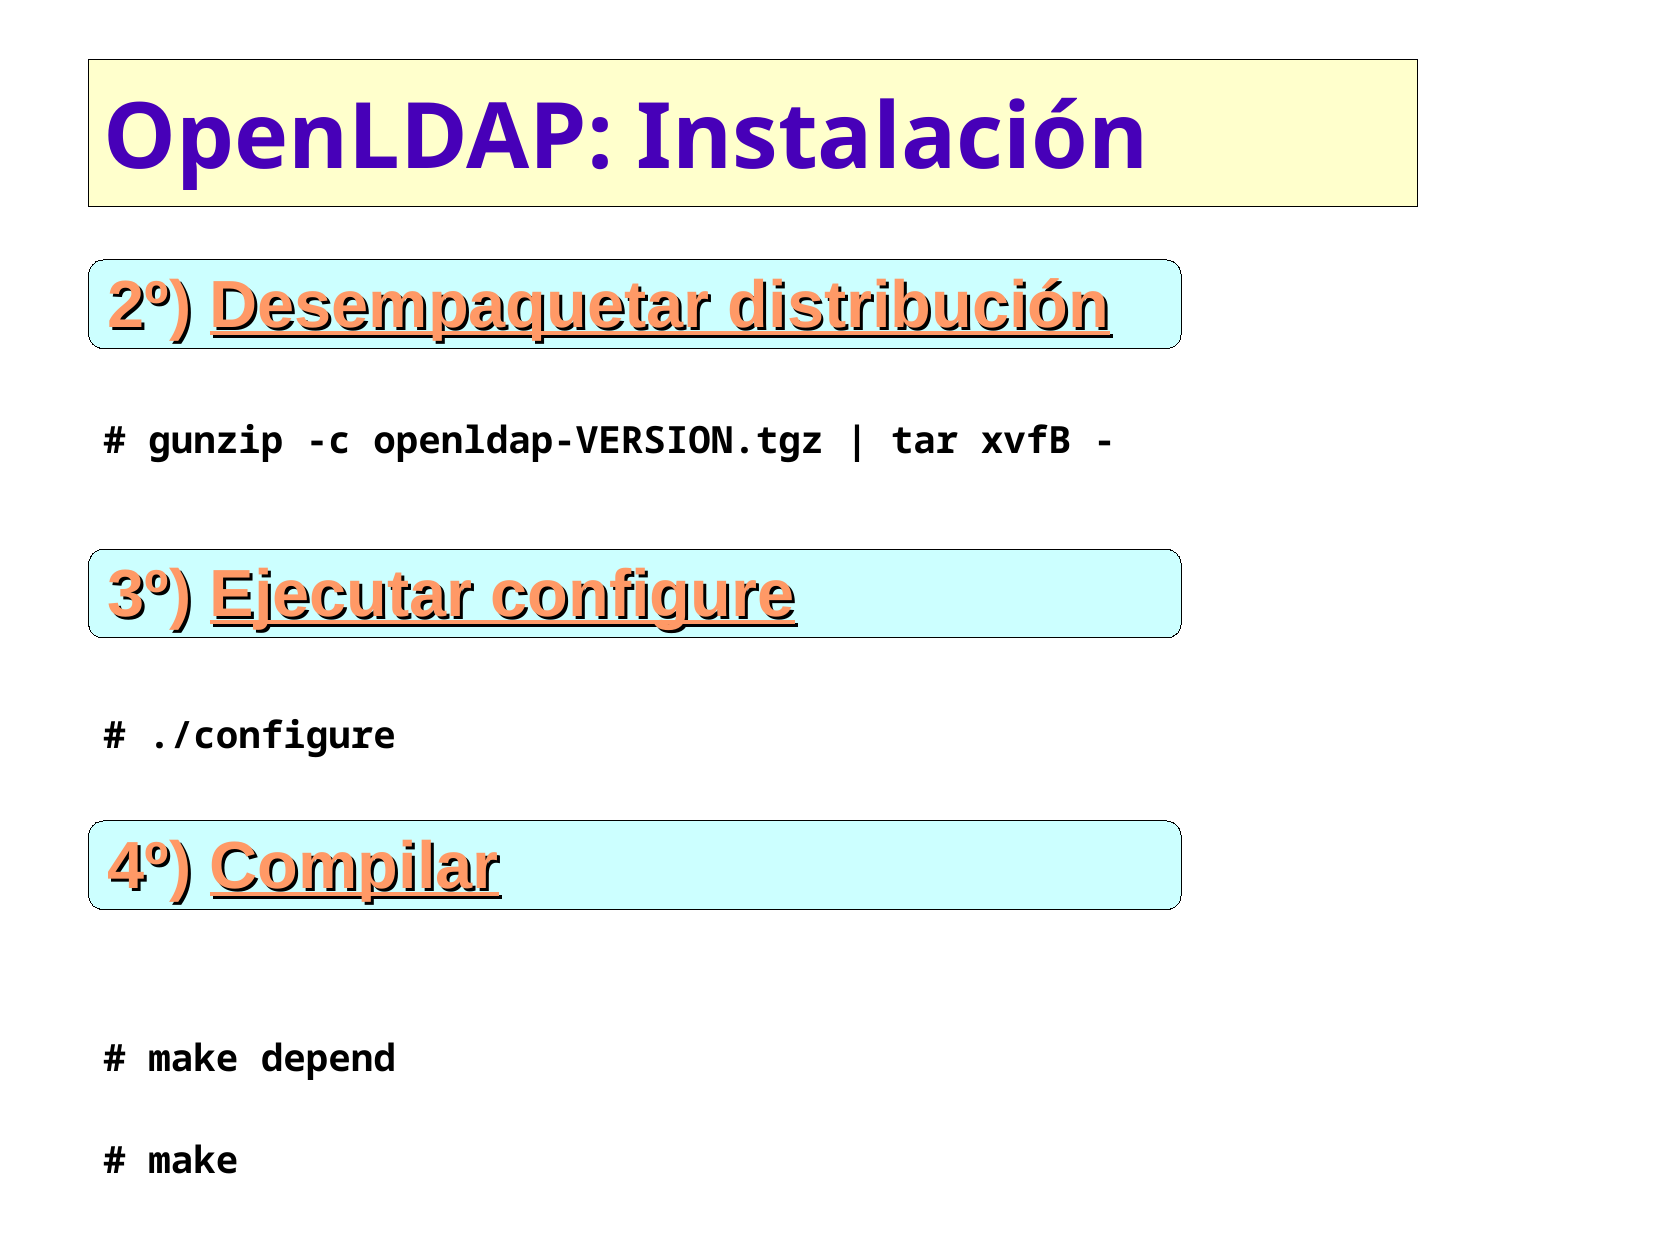

OpenLDAP: Instalación
2º) Desempaquetar distribución
# gunzip -c openldap-VERSION.tgz | tar xvfB -
3º) Ejecutar configure
# ./configure
4º) Compilar
# make depend
# make